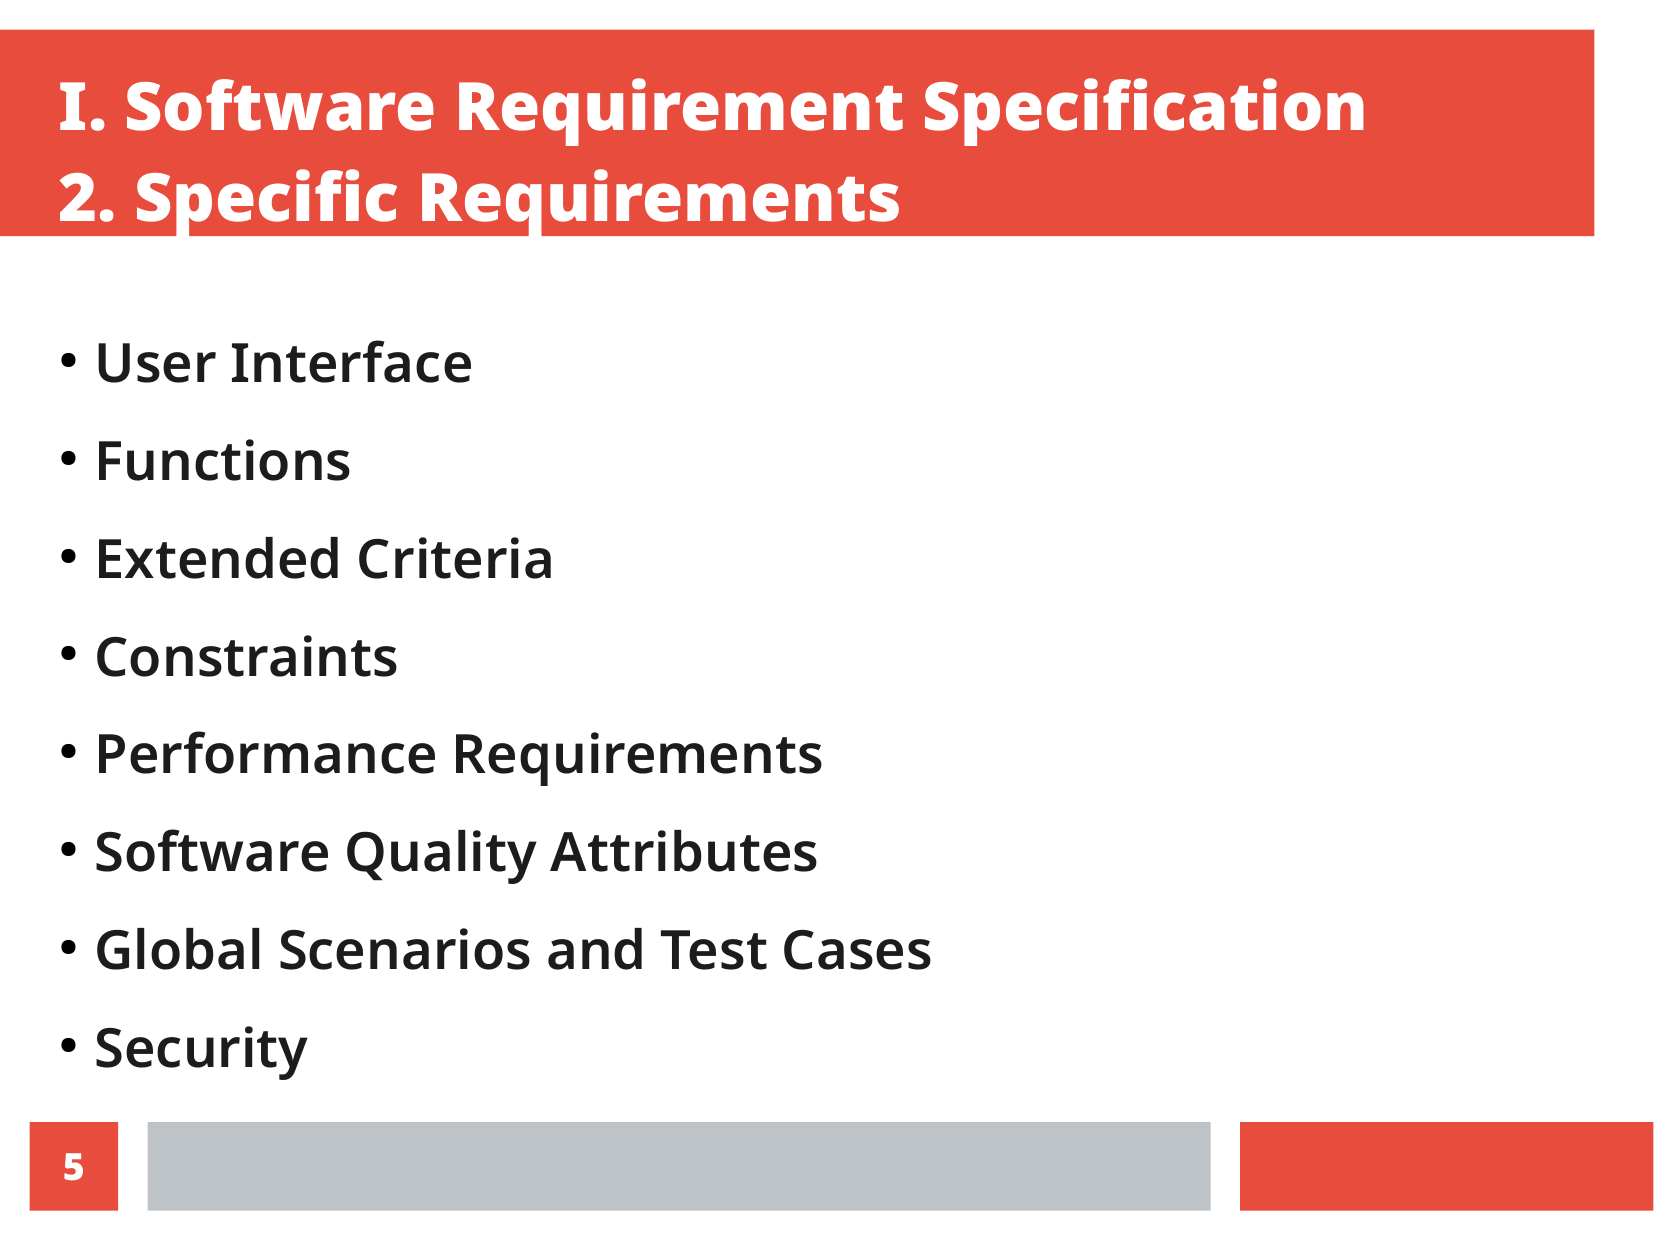

# I. Software Requirement Specification 2. Specific Requirements
User Interface
Functions
Extended Criteria
Constraints
Performance Requirements
Software Quality Attributes
Global Scenarios and Test Cases
Security
5